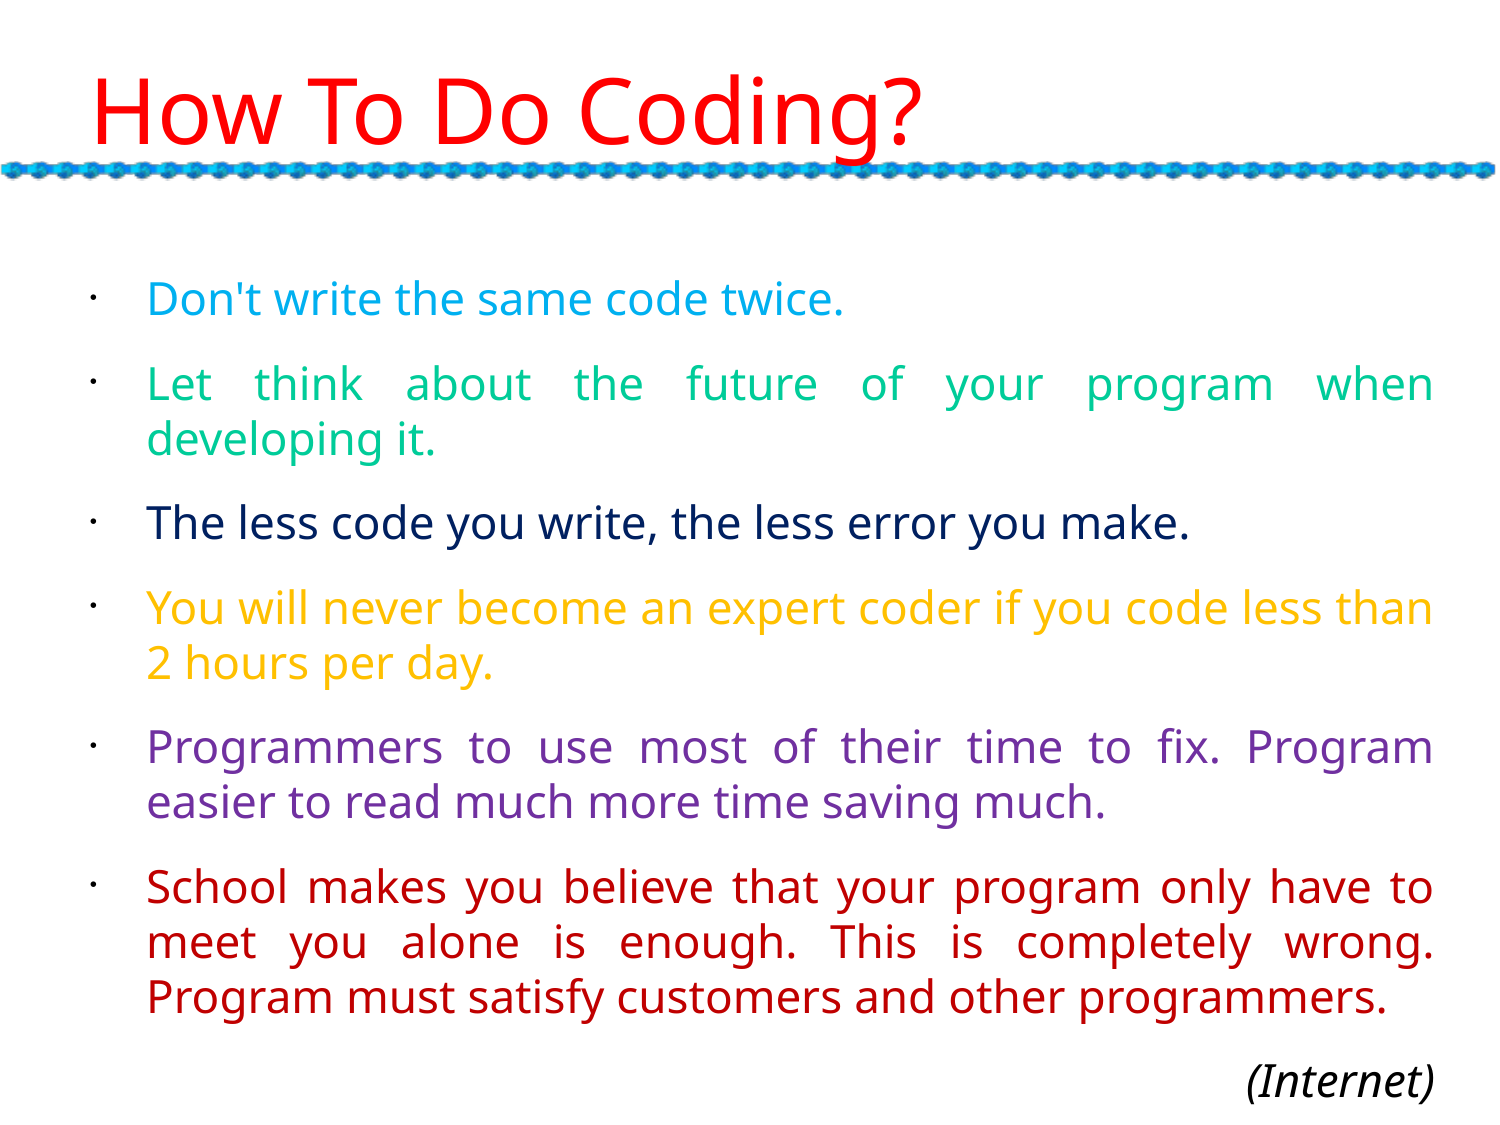

How To Do Coding?
# Don't write the same code twice.
Let think about the future of your program when developing it.
The less code you write, the less error you make.
You will never become an expert coder if you code less than 2 hours per day.
Programmers to use most of their time to fix. Program easier to read much more time saving much.
School makes you believe that your program only have to meet you alone is enough. This is completely wrong. Program must satisfy customers and other programmers.
(Internet)